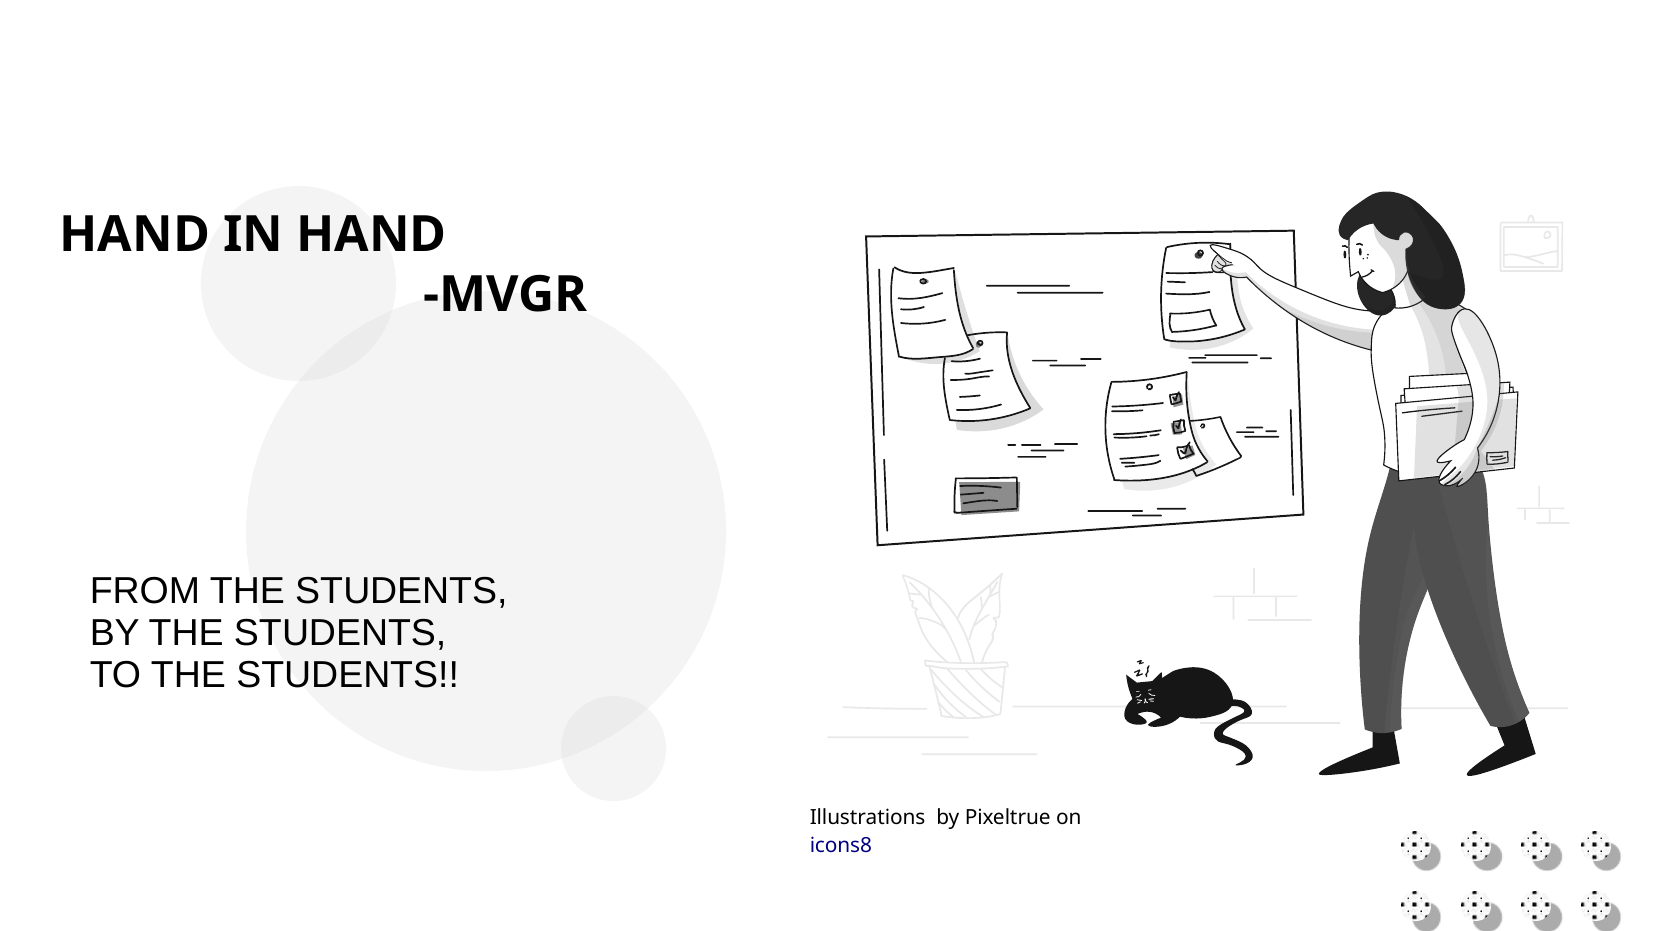

HAND IN HAND
 -MVGR
FROM THE STUDENTS,
BY THE STUDENTS,
TO THE STUDENTS!!